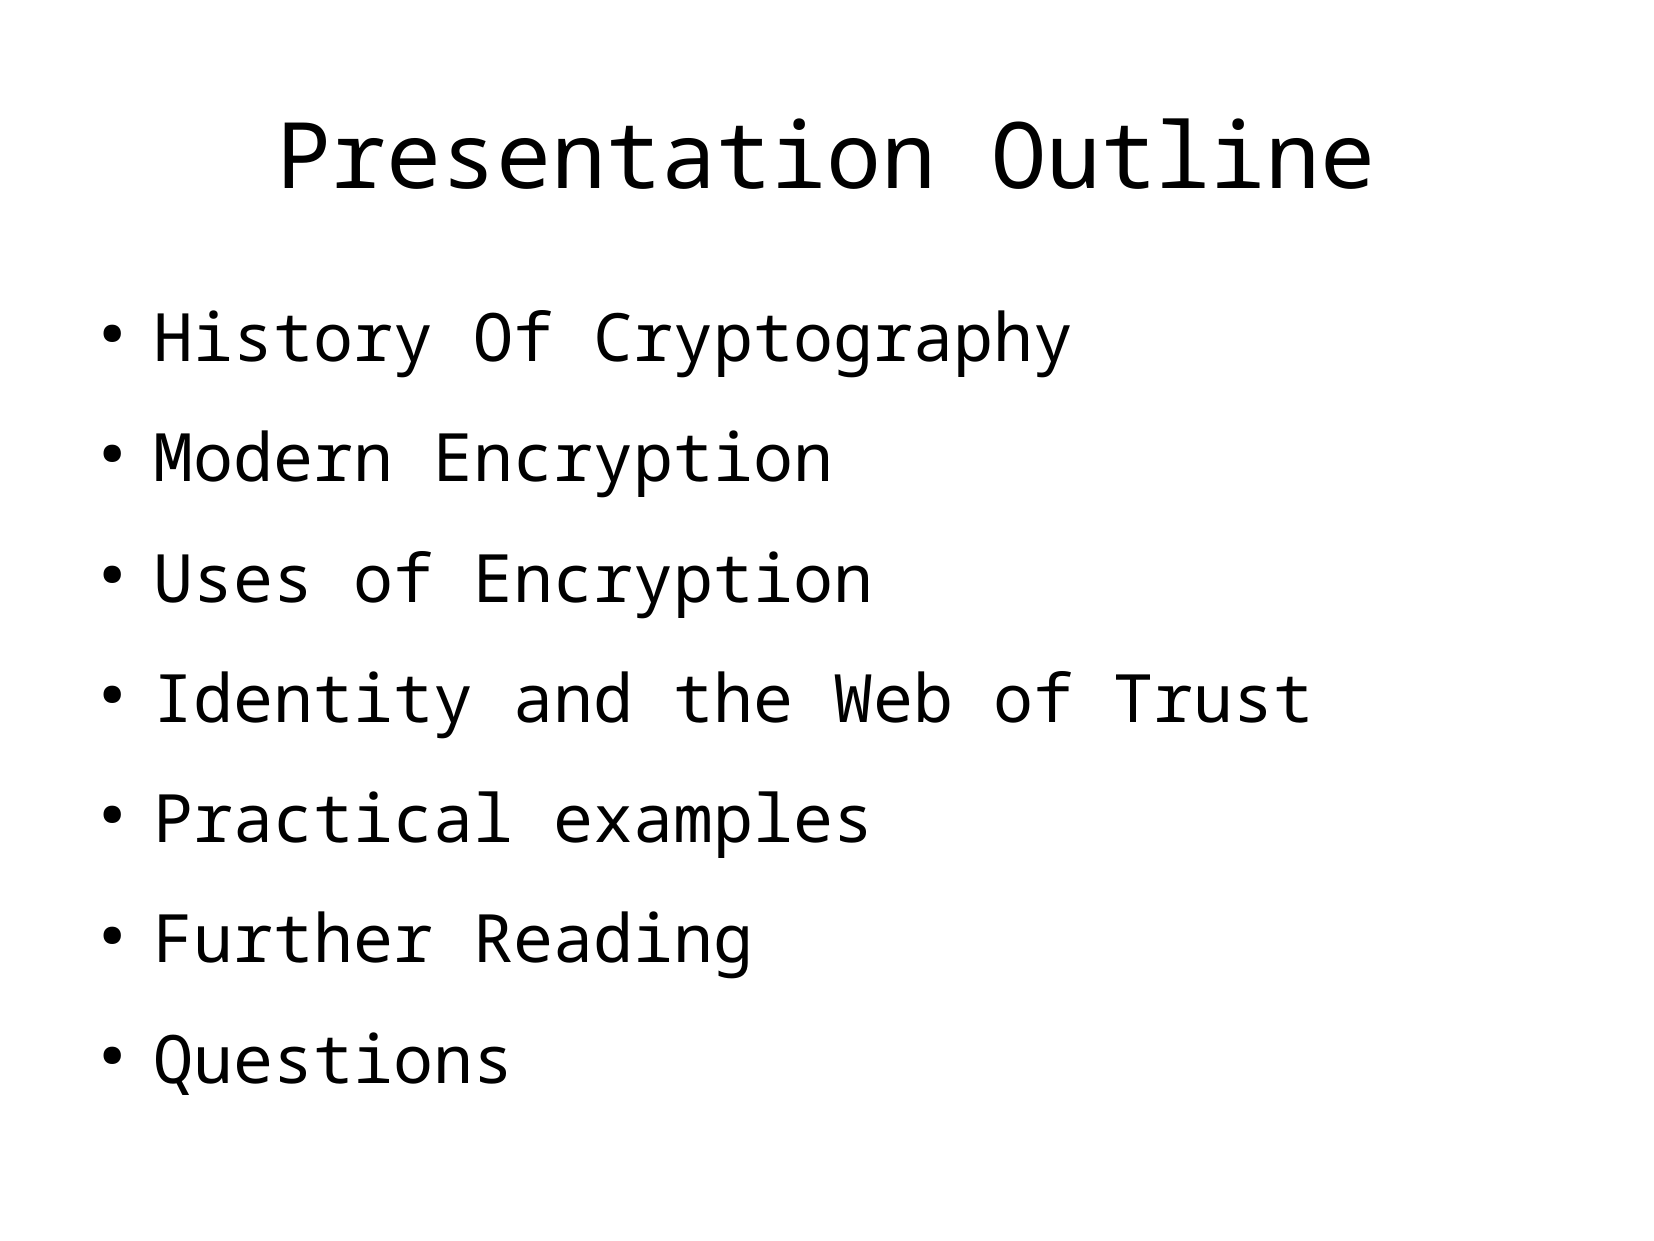

# Presentation Outline
History Of Cryptography
Modern Encryption
Uses of Encryption
Identity and the Web of Trust
Practical examples
Further Reading
Questions